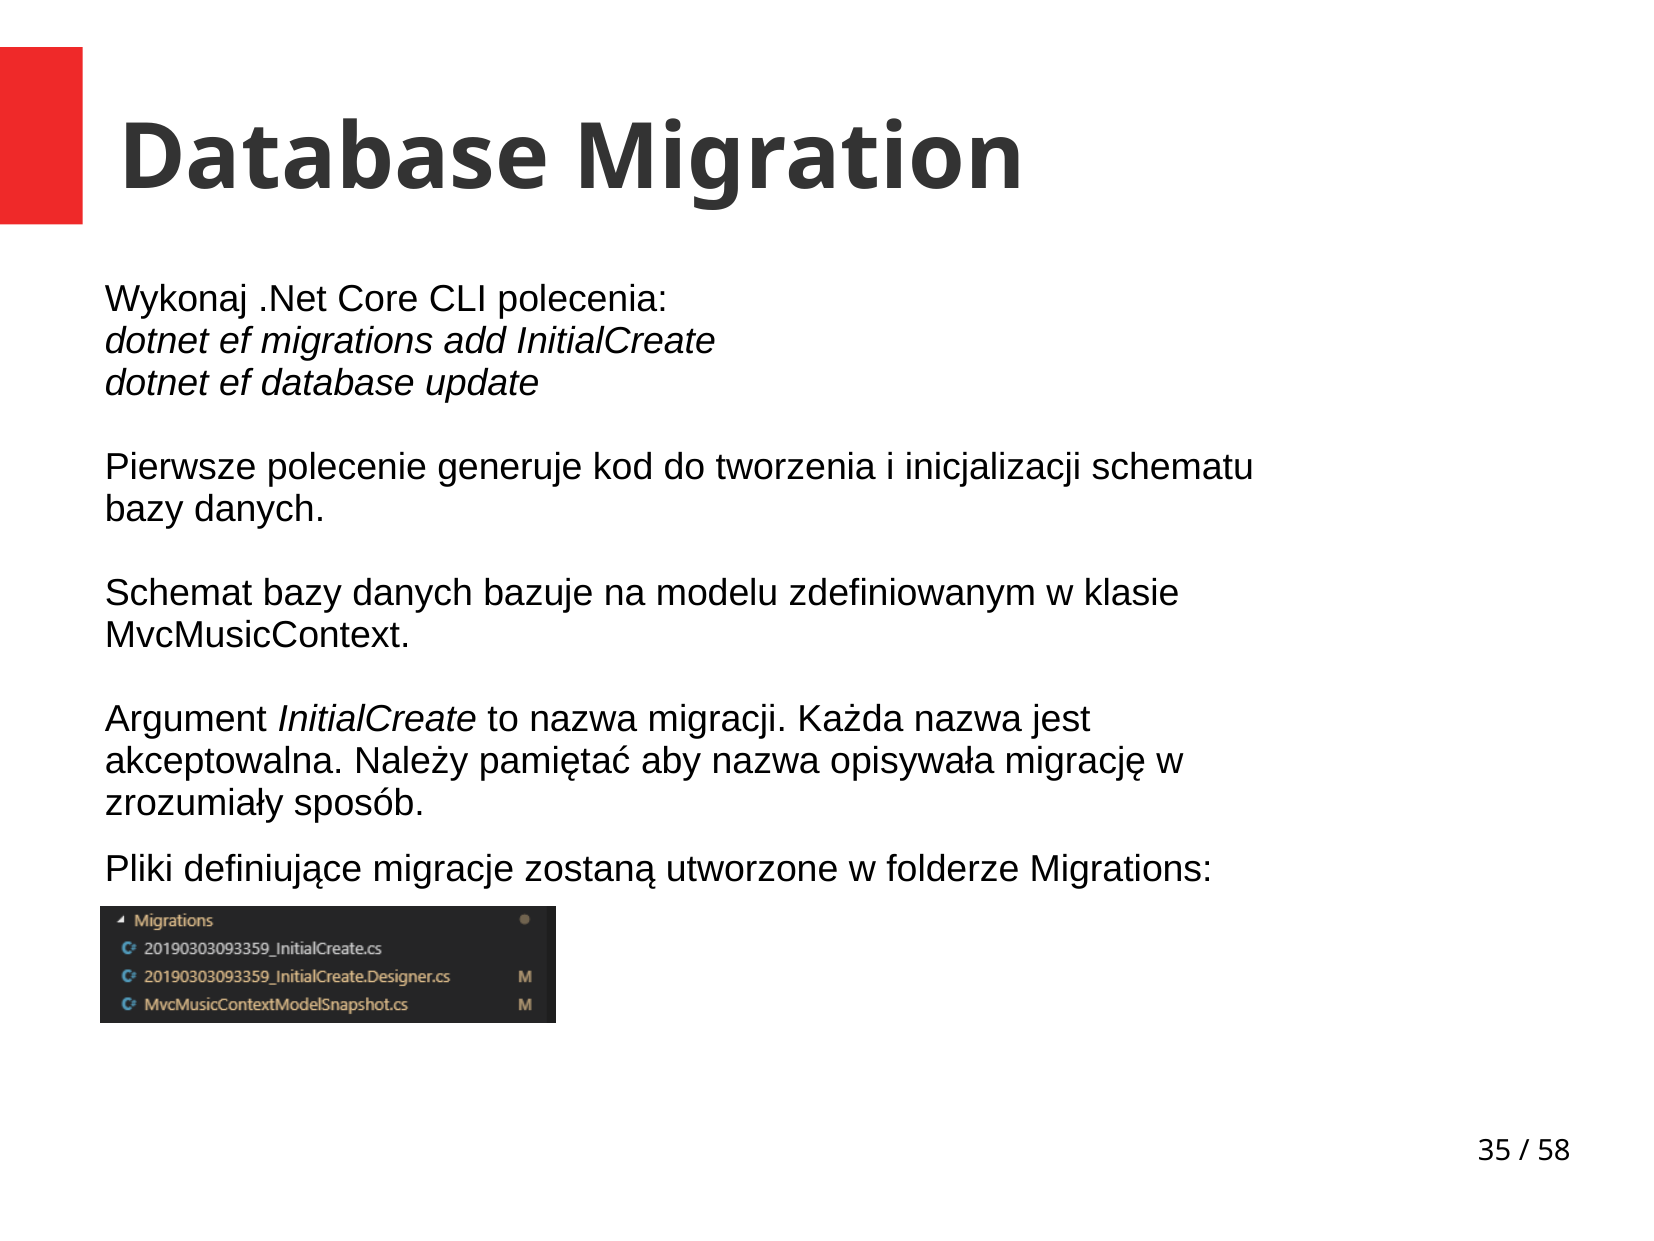

# Database Migration
Wykonaj .Net Core CLI polecenia:
dotnet ef migrations add InitialCreate
dotnet ef database update
Pierwsze polecenie generuje kod do tworzenia i inicjalizacji schematu bazy danych.
Schemat bazy danych bazuje na modelu zdefiniowanym w klasie MvcMusicContext.
Argument InitialCreate to nazwa migracji. Każda nazwa jest akceptowalna. Należy pamiętać aby nazwa opisywała migrację w zrozumiały sposób.
Pliki definiujące migracje zostaną utworzone w folderze Migrations:
35